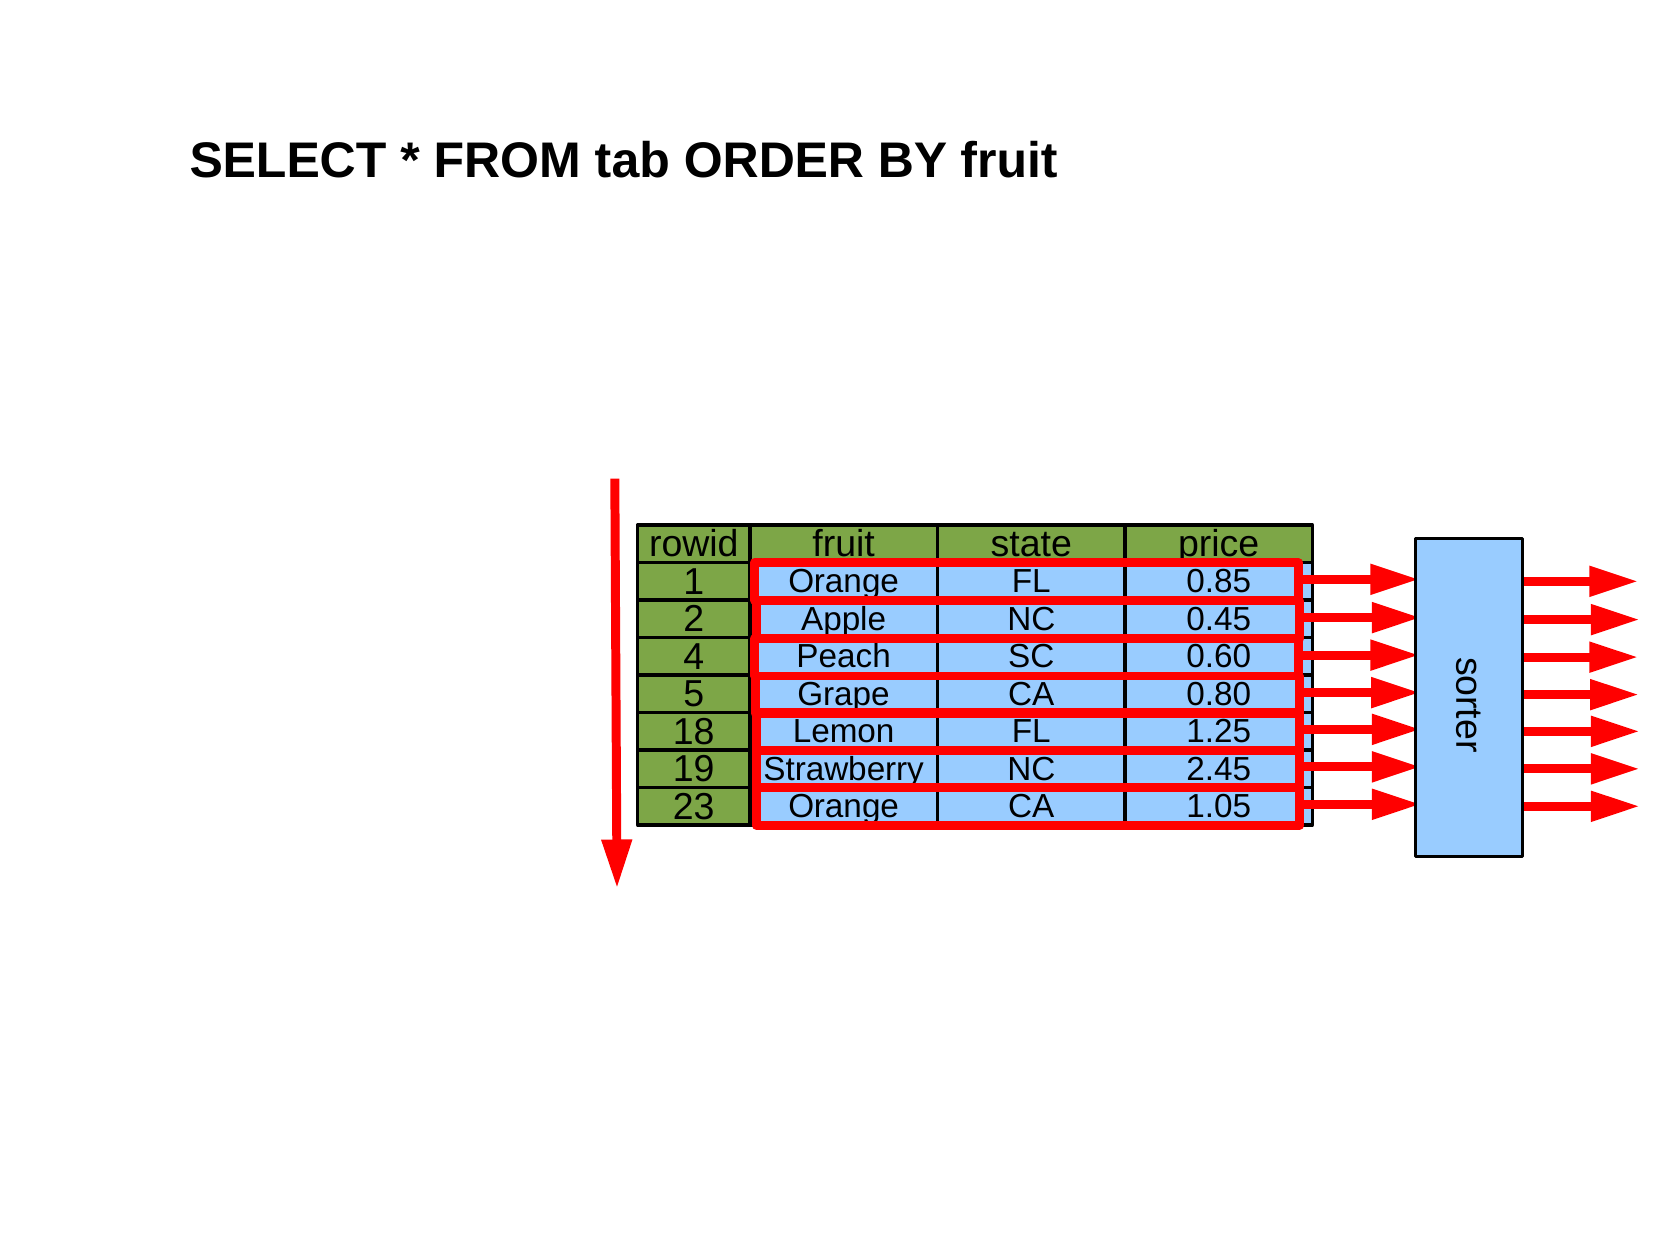

SELECT * FROM tab ORDER BY fruit
rowid
fruit
state
price
1
Orange
FL
0.85
2
Apple
NC
0.45
4
Peach
SC
0.60
5
Grape
CA
0.80
sorter
18
Lemon
FL
1.25
19
Strawberry
NC
2.45
23
Orange
CA
1.05